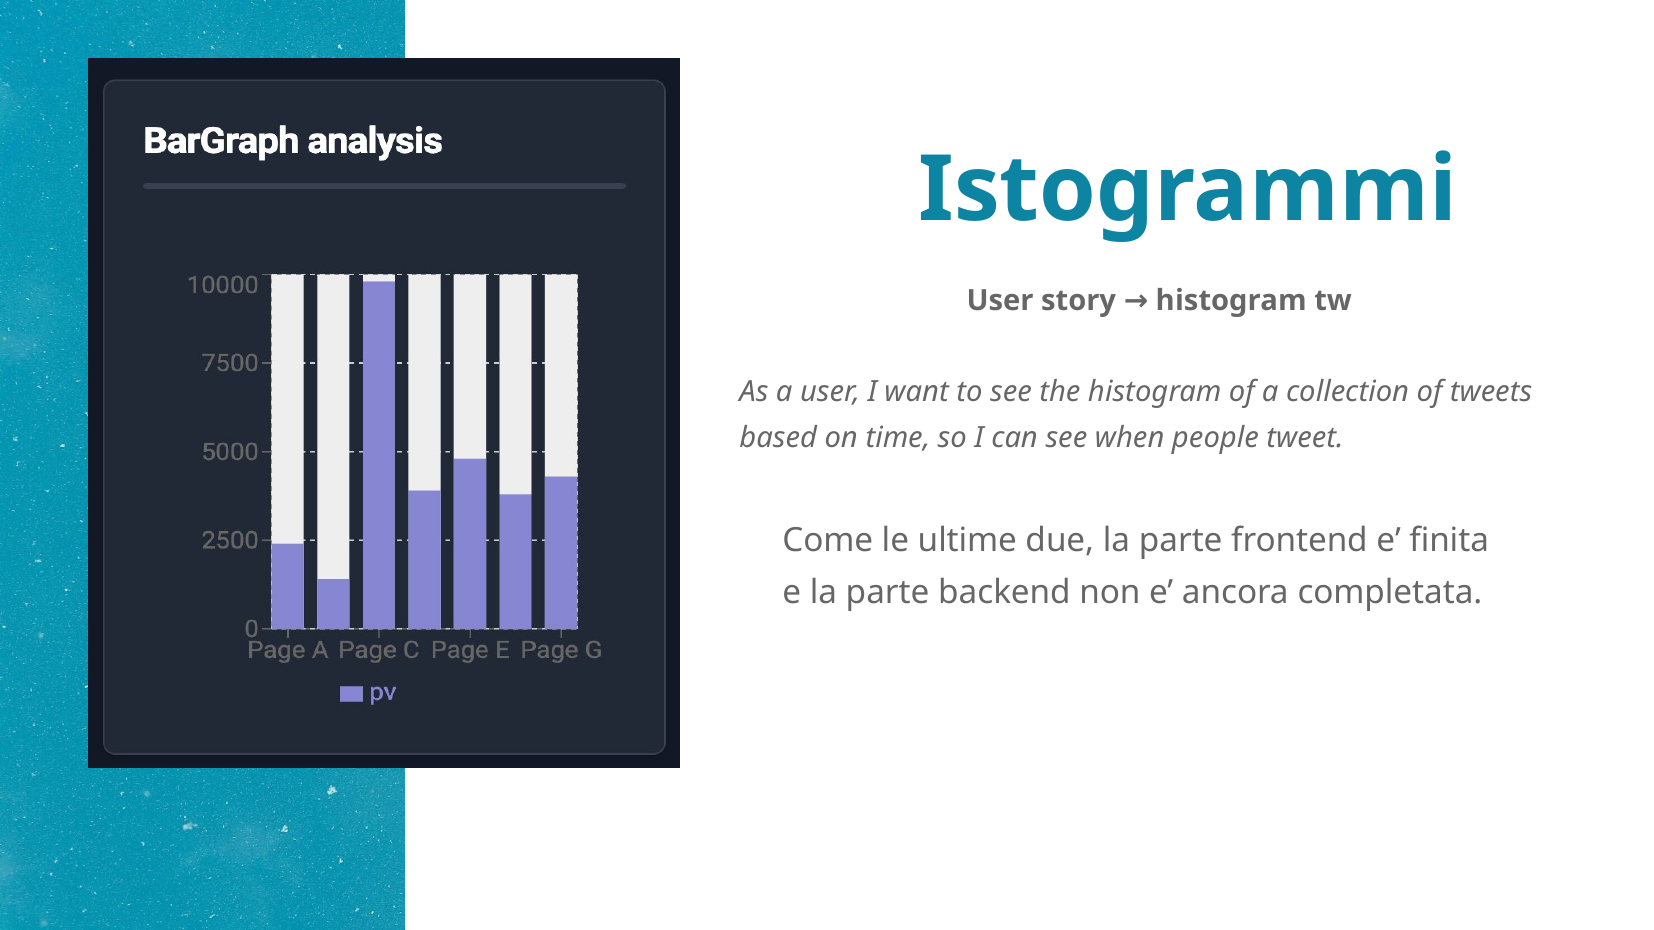

# Istogrammi
User story → histogram tw
As a user, I want to see the histogram of a collection of tweets based on time, so I can see when people tweet.
Come le ultime due, la parte frontend e’ finita e la parte backend non e’ ancora completata.